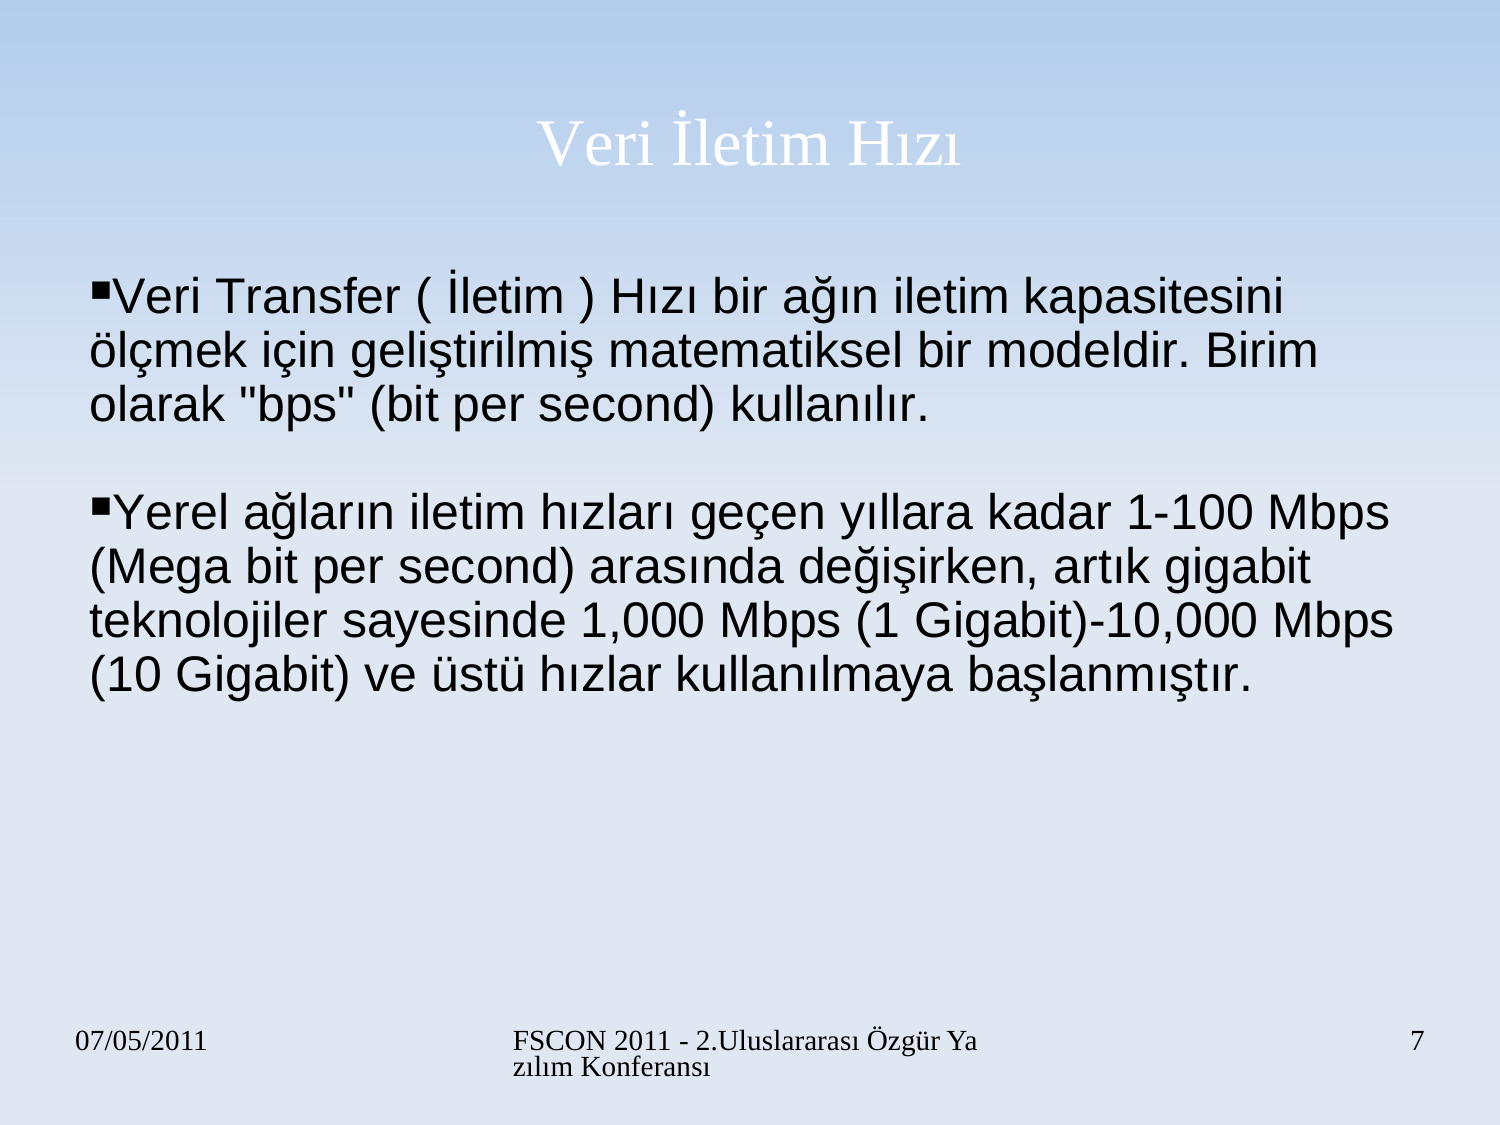

Veri İletim Hızı
Veri Transfer ( İletim ) Hızı bir ağın iletim kapasitesini ölçmek için geliştirilmiş matematiksel bir modeldir. Birim olarak "bps" (bit per second) kullanılır.
Yerel ağların iletim hızları geçen yıllara kadar 1-100 Mbps (Mega bit per second) arasında değişirken, artık gigabit teknolojiler sayesinde 1,000 Mbps (1 Gigabit)-10,000 Mbps (10 Gigabit) ve üstü hızlar kullanılmaya başlanmıştır.
07/05/2011
FSCON 2011 - 2.Uluslararası Özgür Yazılım Konferansı
7